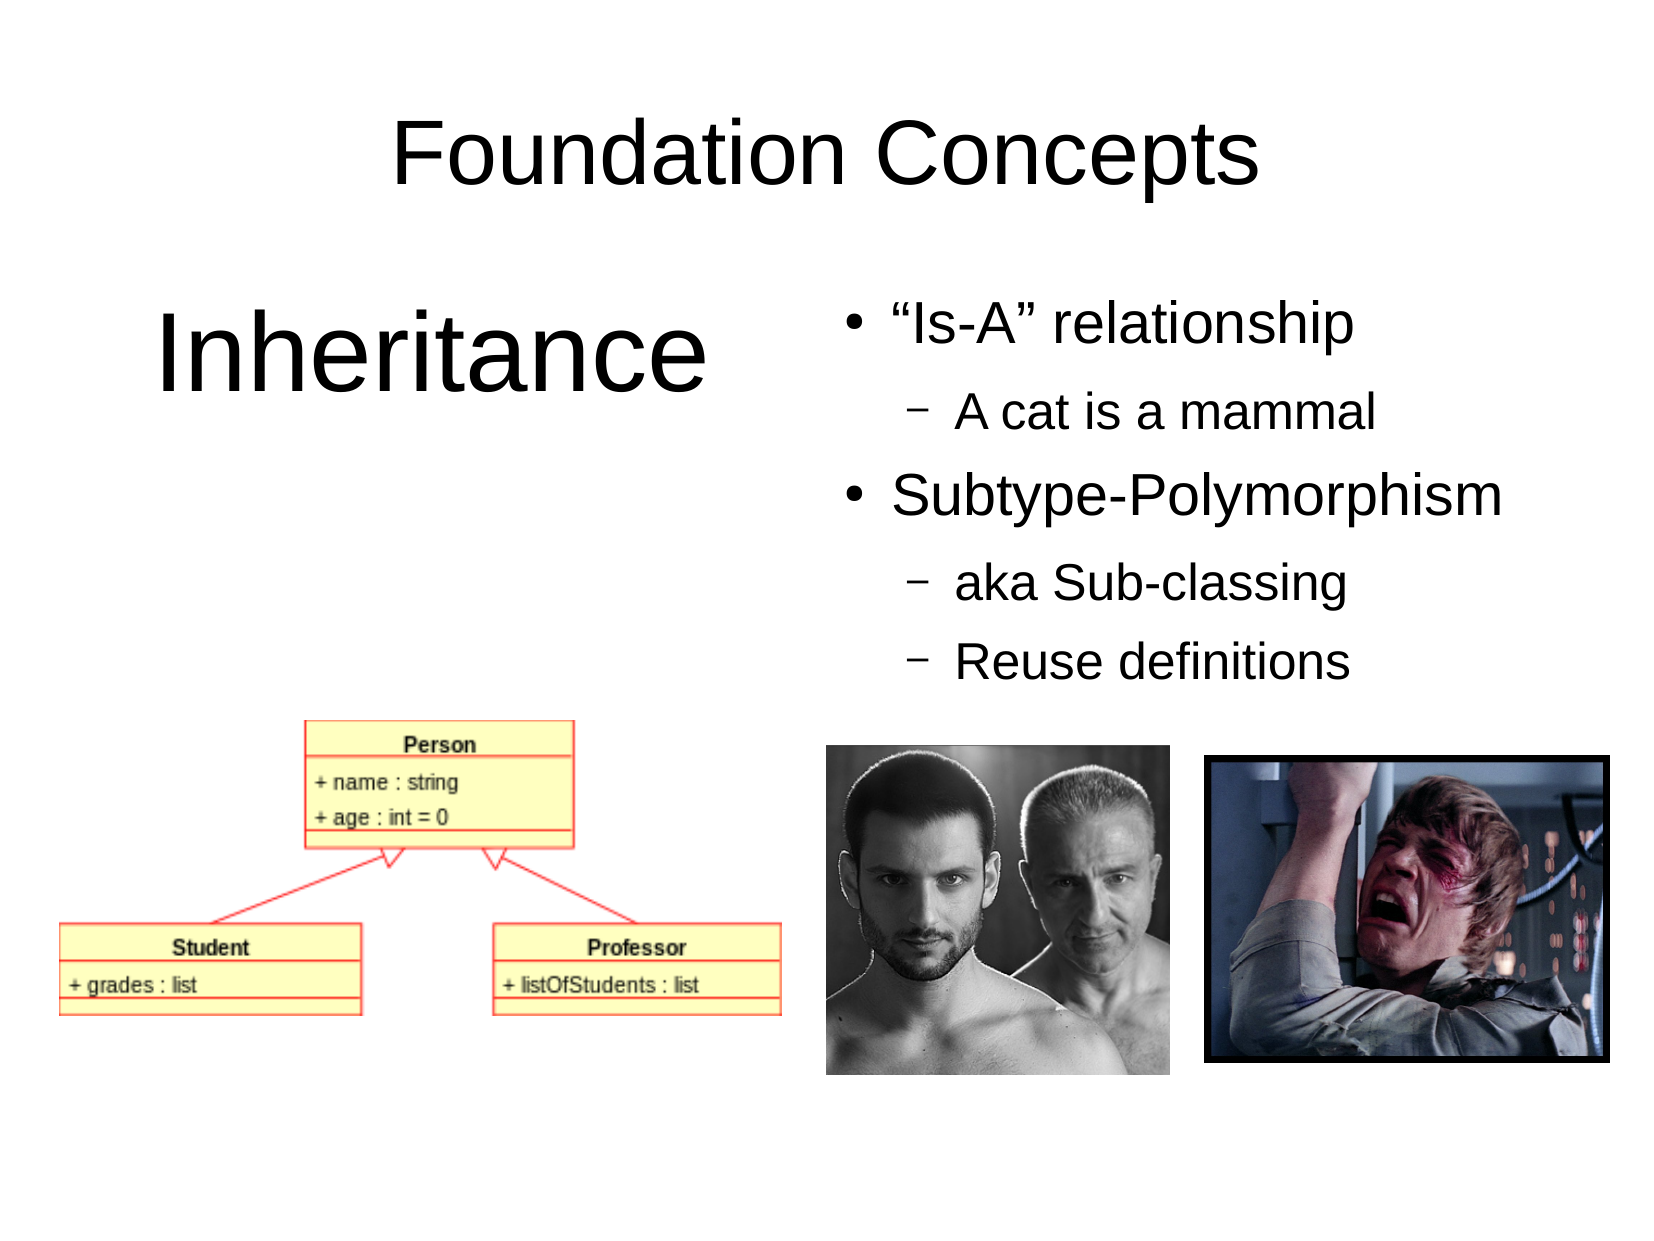

# Foundation Concepts
Inheritance
“Is-A” relationship
A cat is a mammal
Subtype-Polymorphism
aka Sub-classing
Reuse definitions